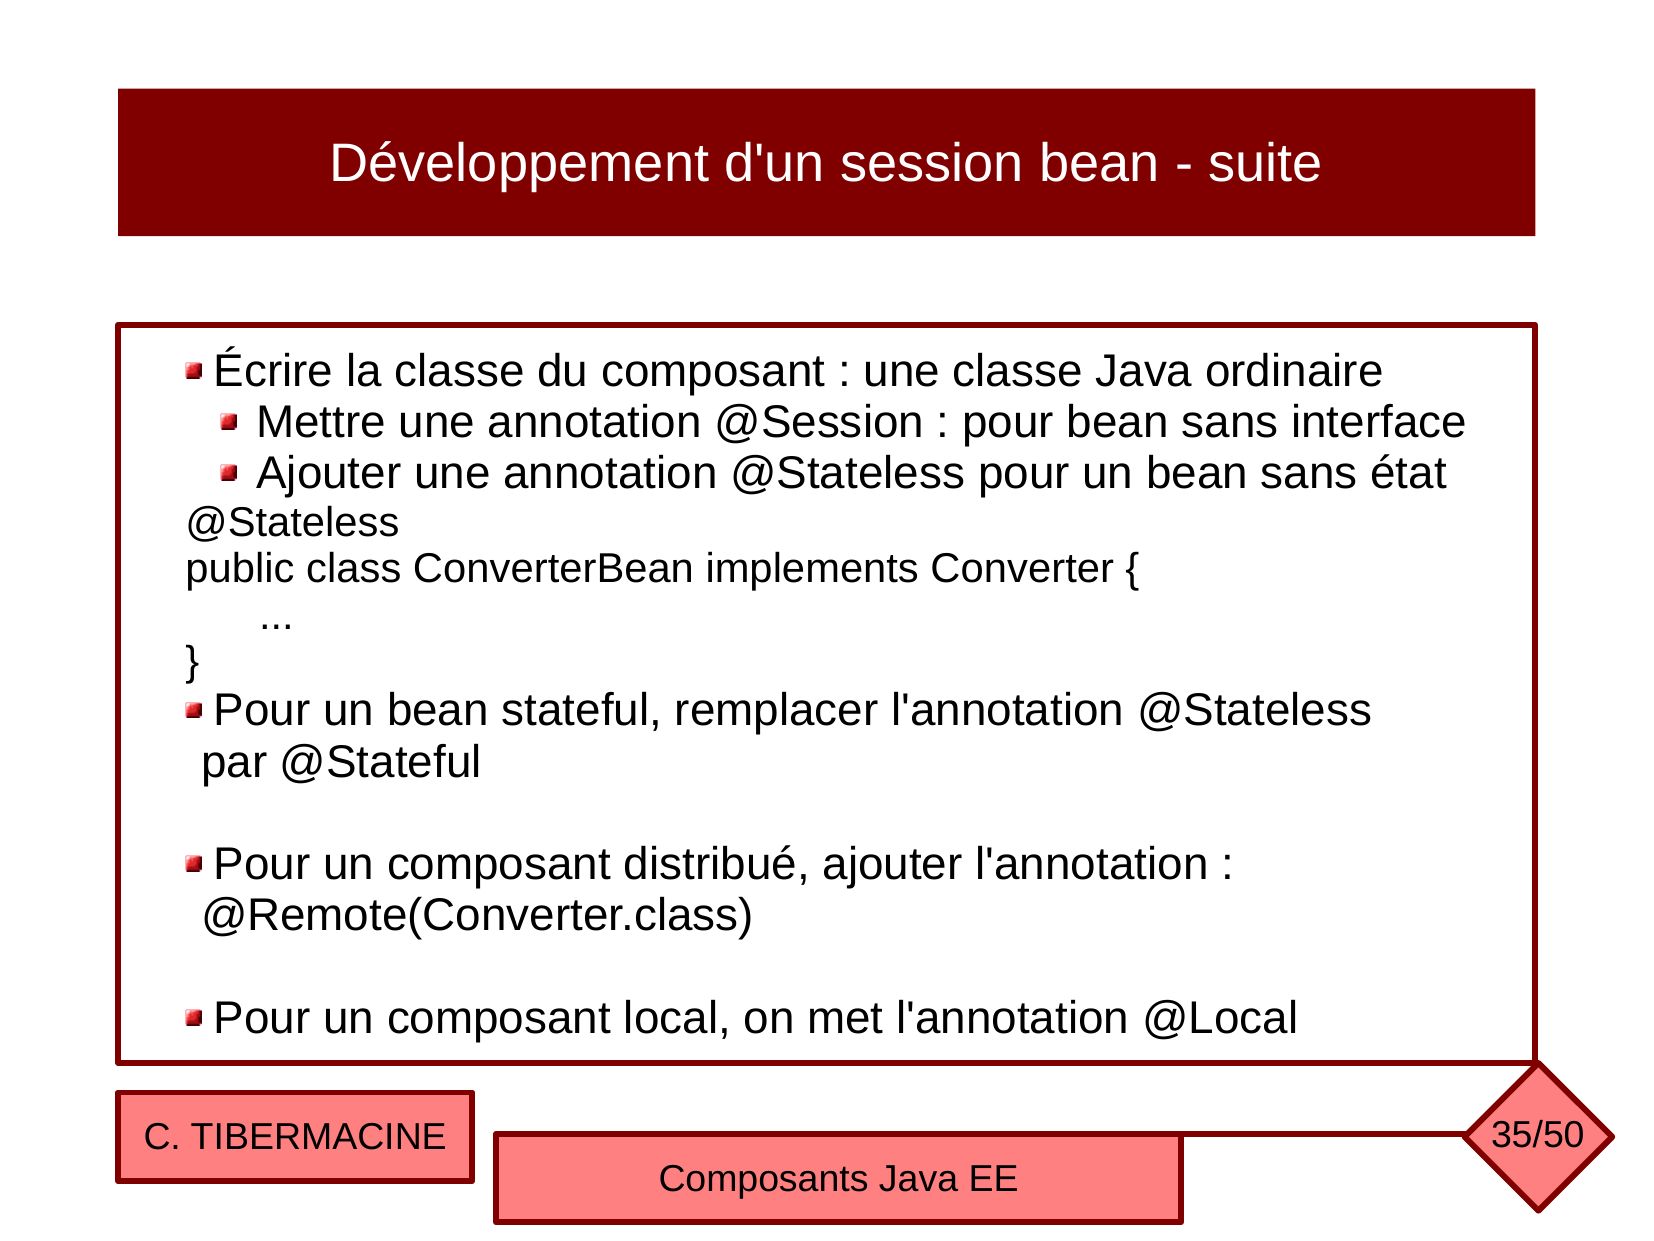

Développement d'un session bean - suite
 Écrire la classe du composant : une classe Java ordinaire
Mettre une annotation @Session : pour bean sans interface
Ajouter une annotation @Stateless pour un bean sans état
@Stateless
public class ConverterBean implements Converter {
	...
}
 Pour un bean stateful, remplacer l'annotation @Stateless
par @Stateful
 Pour un composant distribué, ajouter l'annotation :
@Remote(Converter.class)
 Pour un composant local, on met l'annotation @Local
C. TIBERMACINE
Composants Java EE